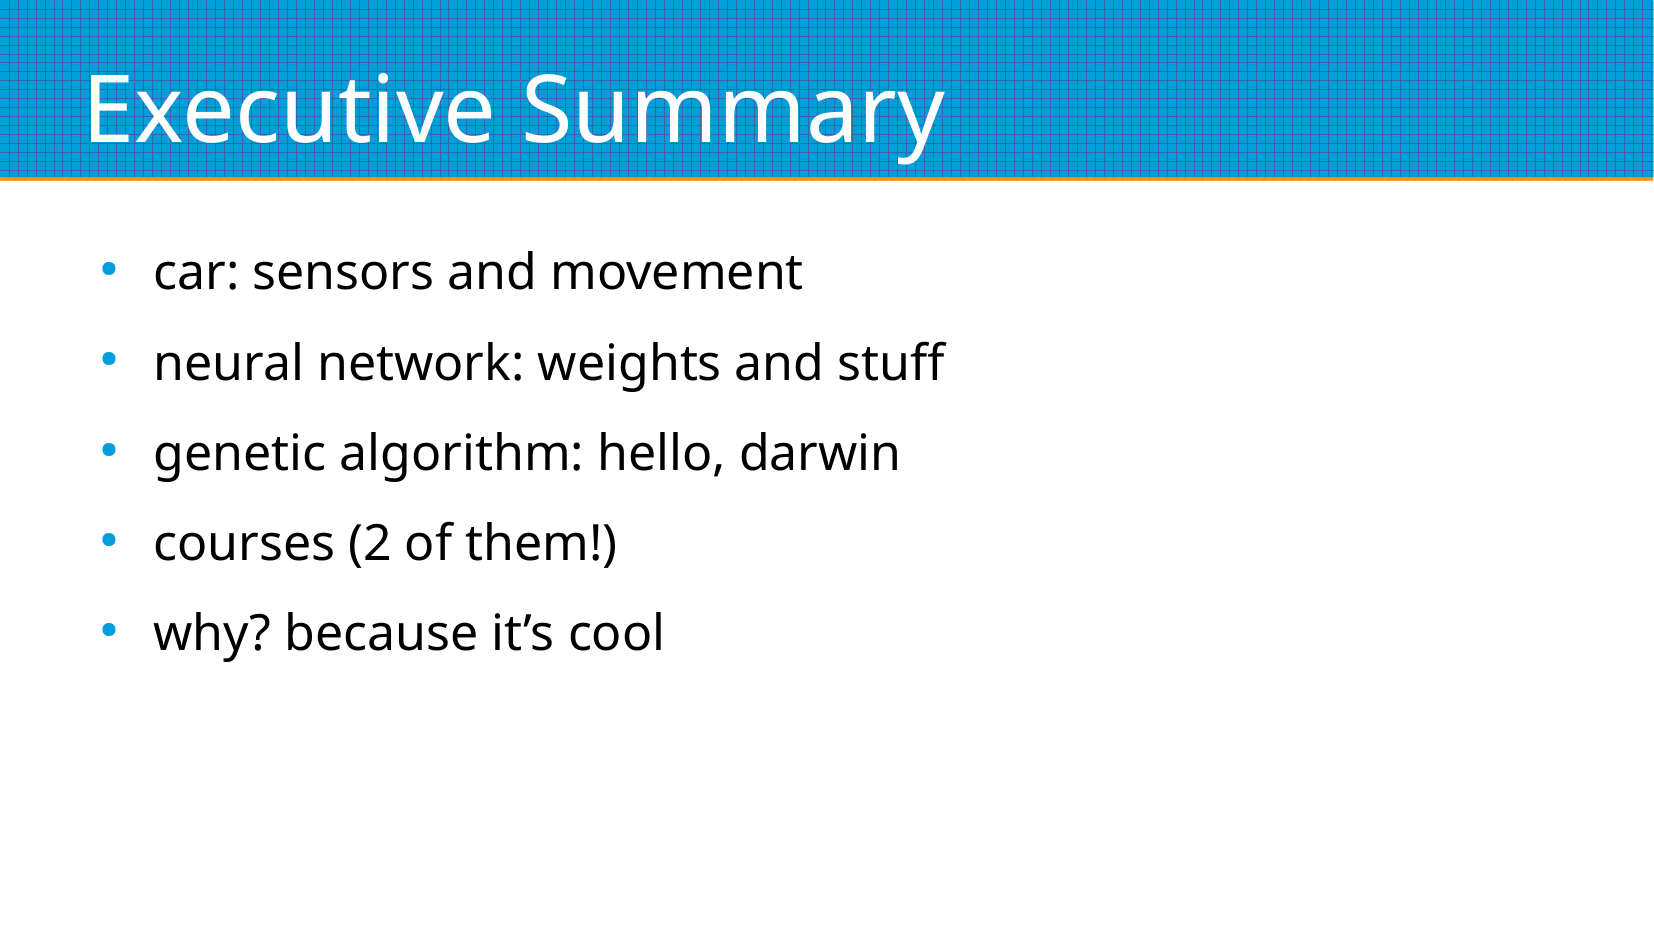

# Executive Summary
car: sensors and movement
neural network: weights and stuff
genetic algorithm: hello, darwin
courses (2 of them!)
why? because it’s cool